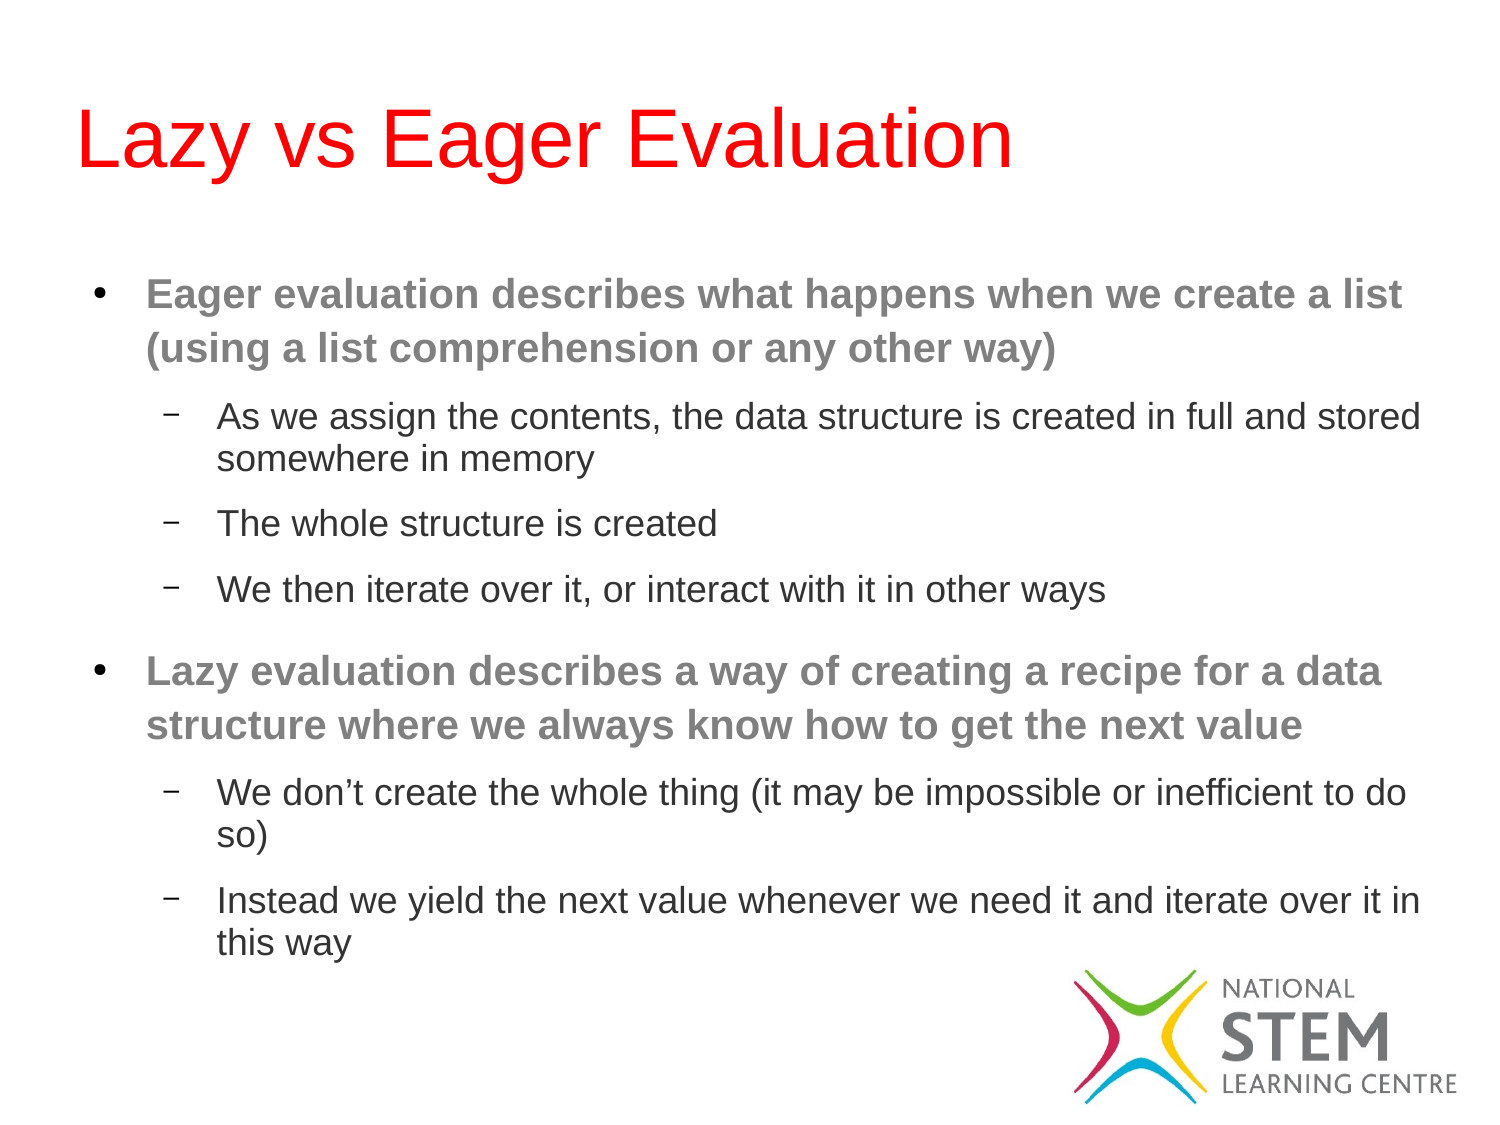

# Lazy vs Eager Evaluation
Eager evaluation describes what happens when we create a list (using a list comprehension or any other way)
As we assign the contents, the data structure is created in full and stored somewhere in memory
The whole structure is created
We then iterate over it, or interact with it in other ways
Lazy evaluation describes a way of creating a recipe for a data structure where we always know how to get the next value
We don’t create the whole thing (it may be impossible or inefficient to do so)
Instead we yield the next value whenever we need it and iterate over it in this way